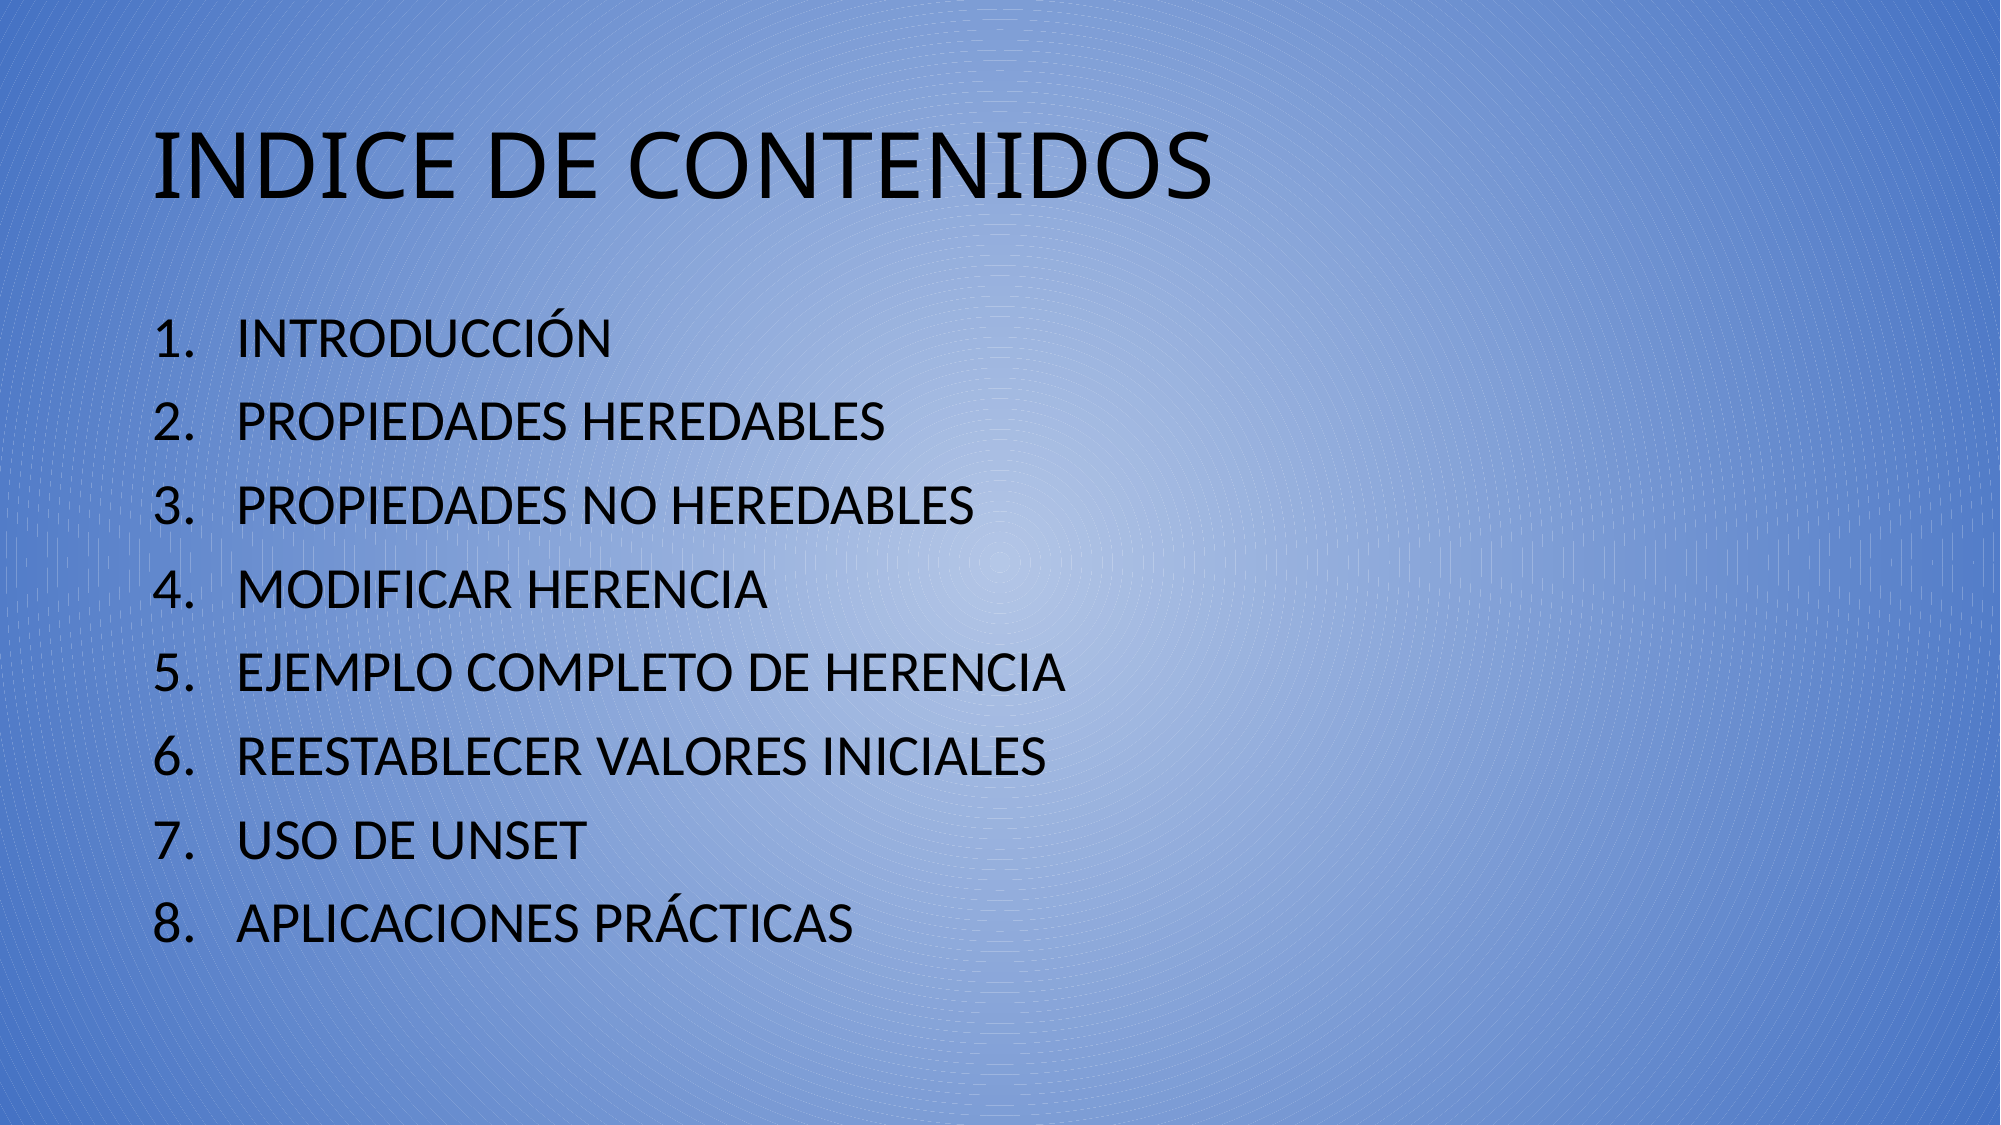

# INDICE DE CONTENIDOS
INTRODUCCIÓN
PROPIEDADES HEREDABLES
PROPIEDADES NO HEREDABLES
MODIFICAR HERENCIA
EJEMPLO COMPLETO DE HERENCIA
REESTABLECER VALORES INICIALES
USO DE UNSET
APLICACIONES PRÁCTICAS